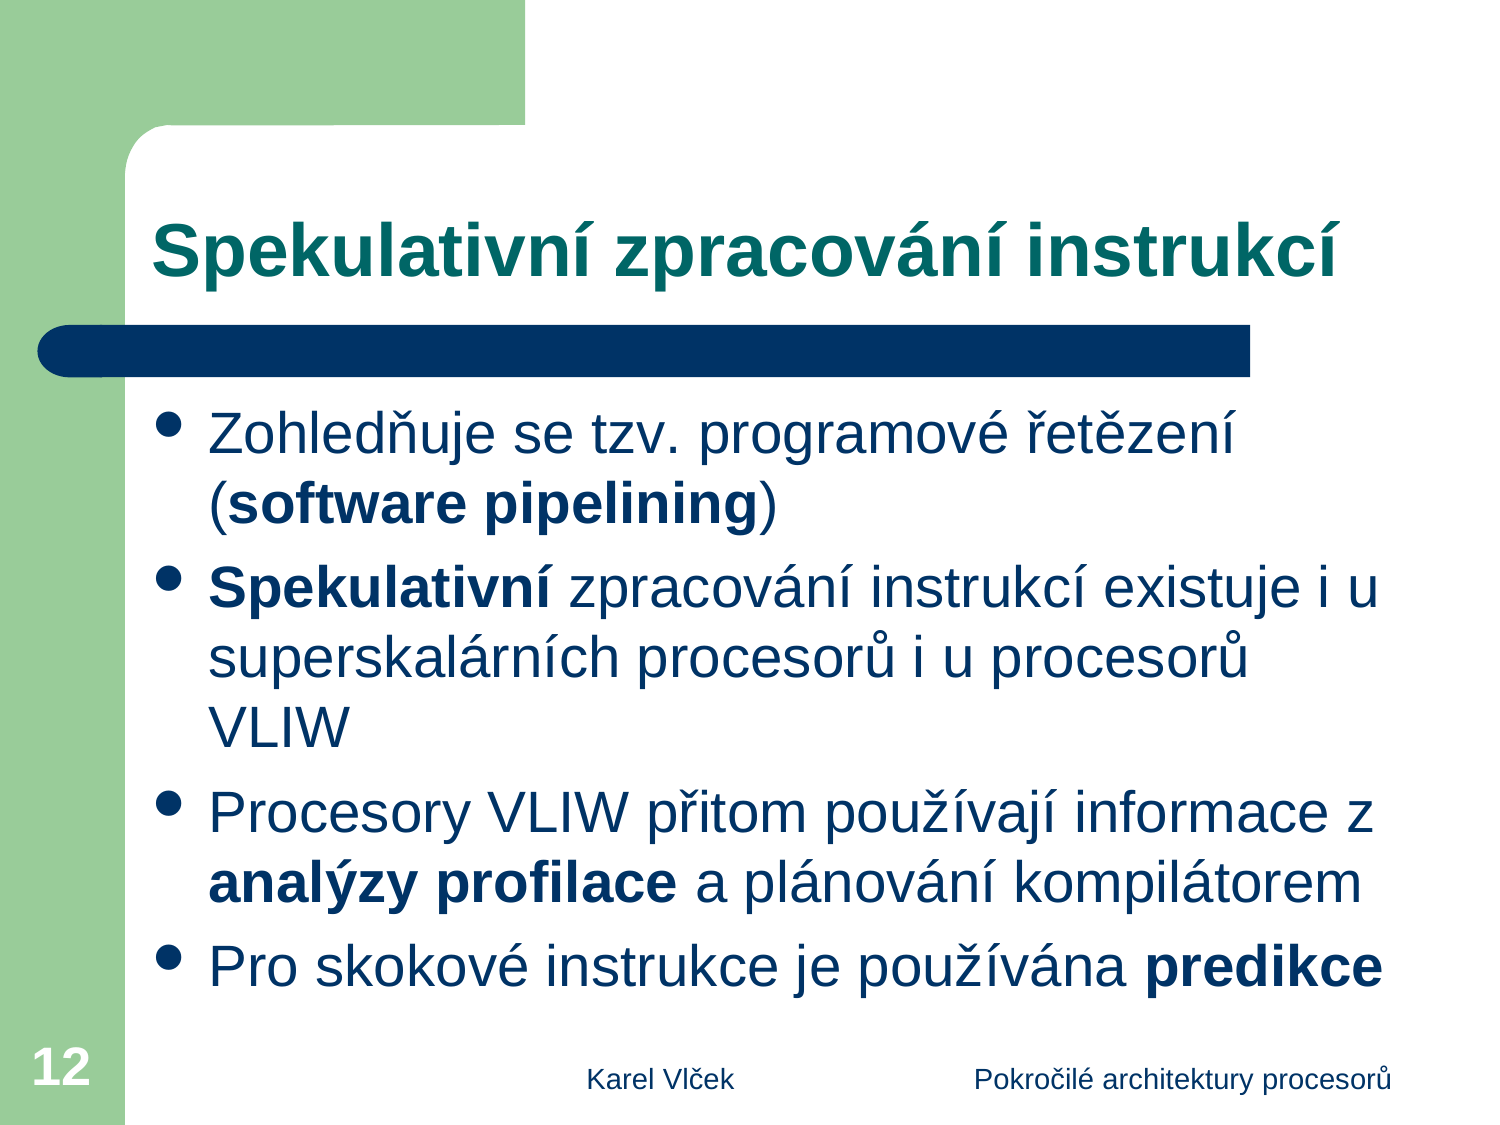

# Spekulativní zpracování instrukcí
Zohledňuje se tzv. programové řetězení (software pipelining)
Spekulativní zpracování instrukcí existuje i u superskalárních procesorů i u procesorů VLIW
Procesory VLIW přitom používají informace z analýzy profilace a plánování kompilátorem
Pro skokové instrukce je používána predikce
12
Karel Vlček
Pokročilé architektury procesorů